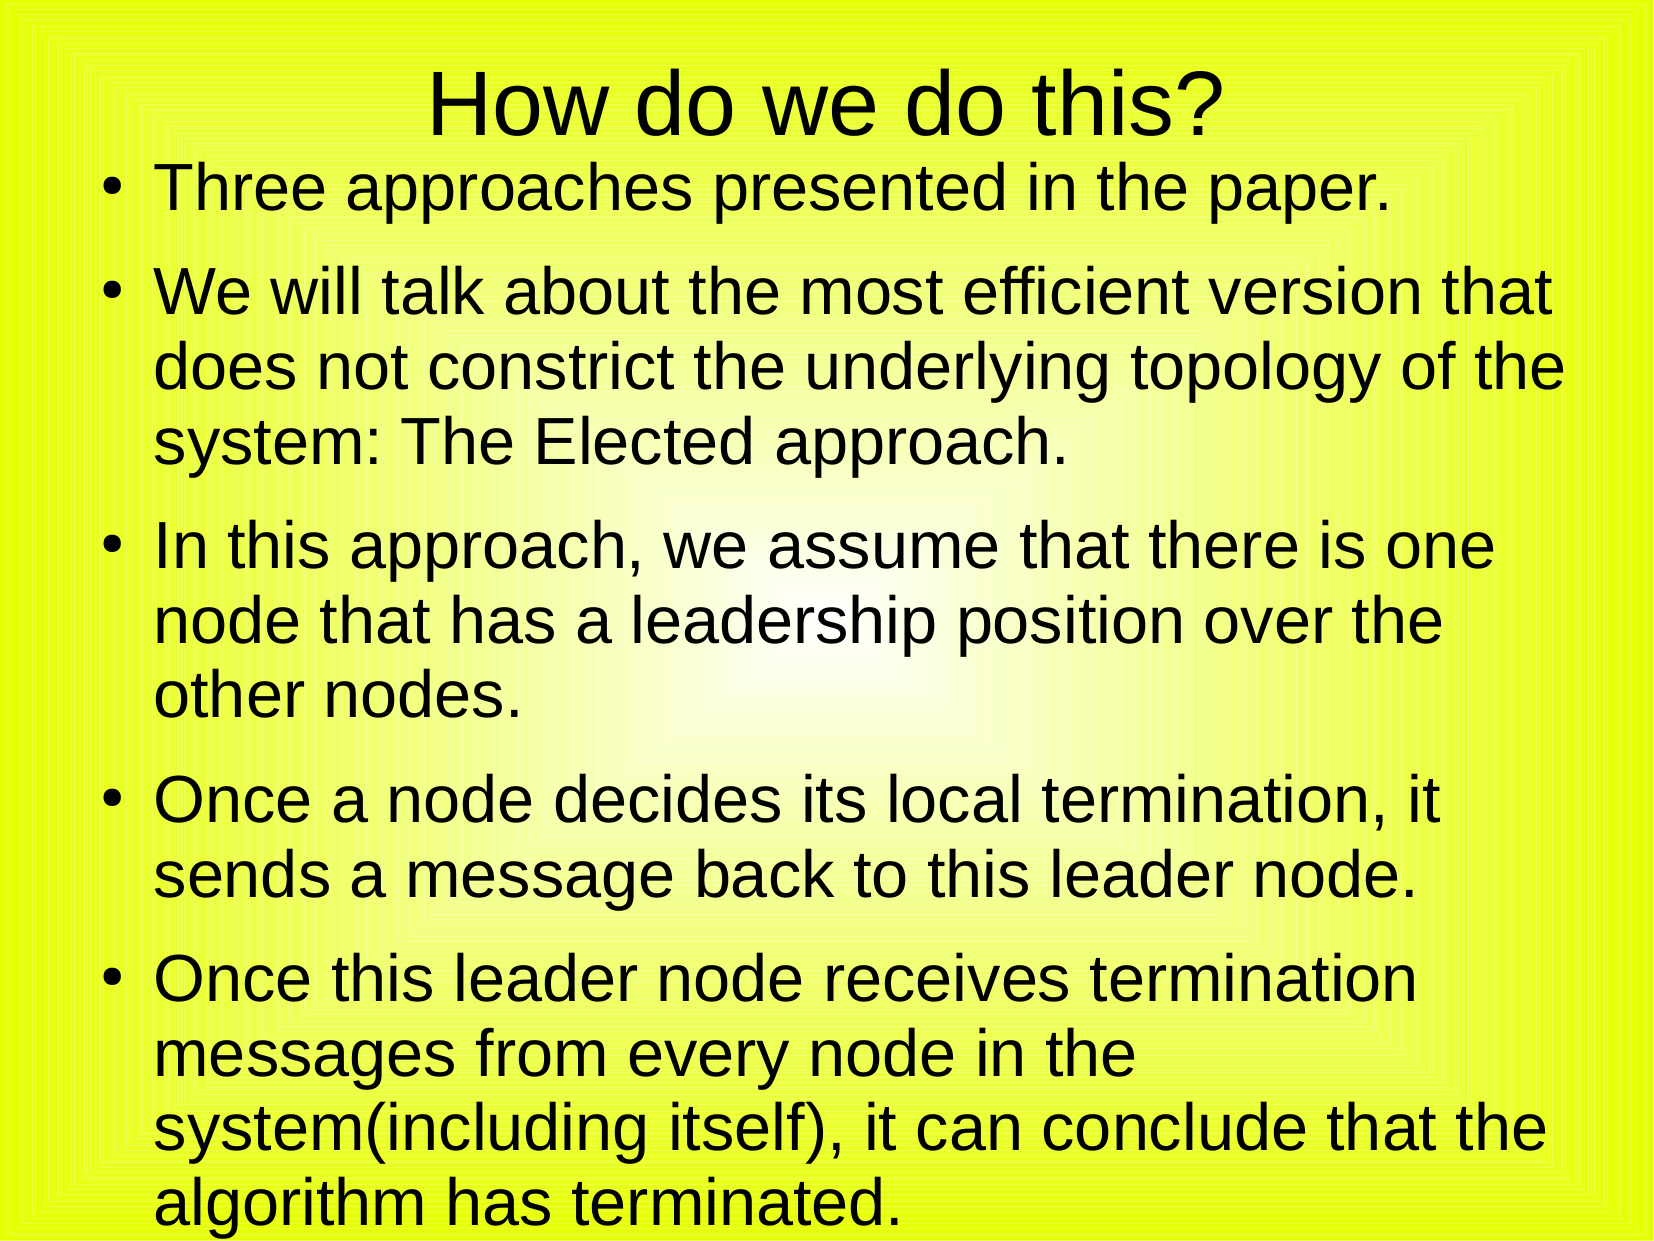

# How do we do this?
Three approaches presented in the paper.
We will talk about the most efficient version that does not constrict the underlying topology of the system: The Elected approach.
In this approach, we assume that there is one node that has a leadership position over the other nodes.
Once a node decides its local termination, it sends a message back to this leader node.
Once this leader node receives termination messages from every node in the system(including itself), it can conclude that the algorithm has terminated.